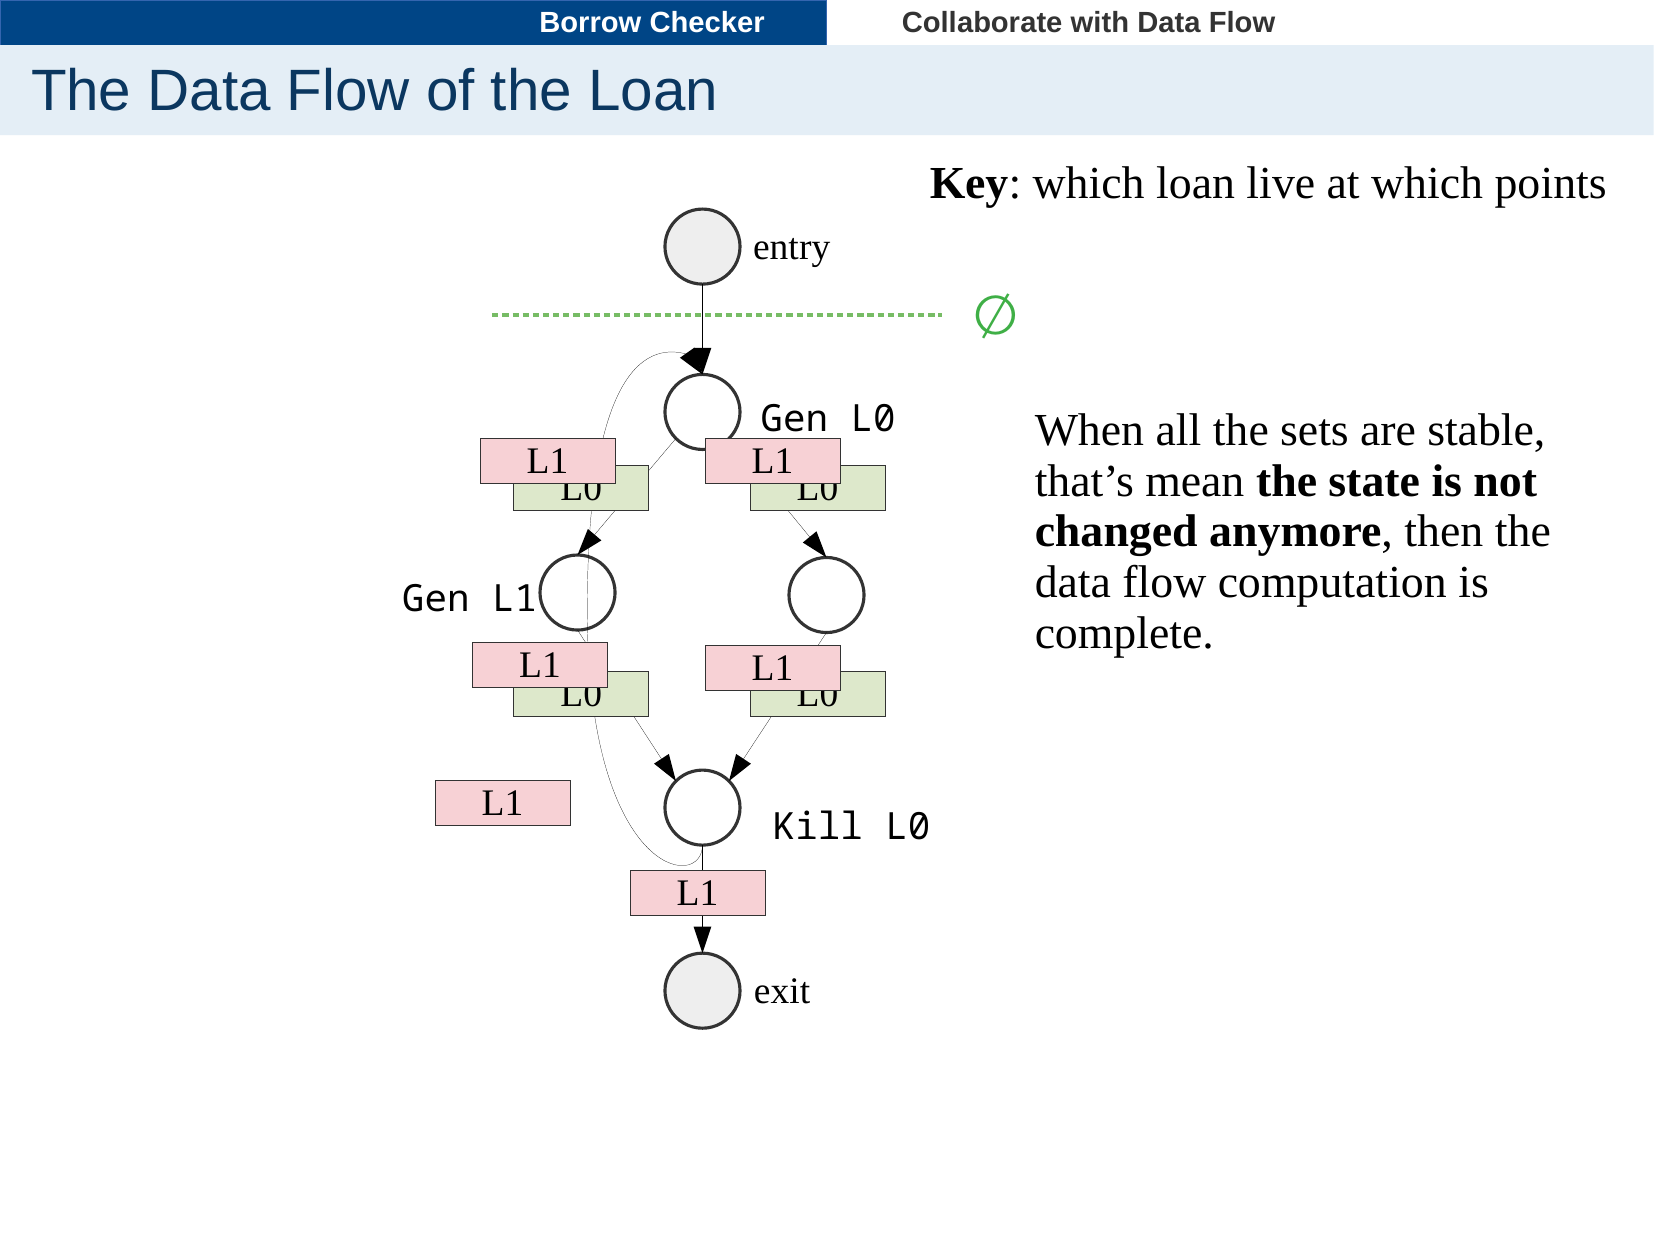

# Borrow Checker
	Collaborate with Data Flow
 The Data Flow of the Loan
Key: which loan live at which points
		 entry
∅
Gen L0
When all the sets are stable, that’s mean the state is not changed anymore, then the data flow computation is complete.
L1
L1
L1
L0
L0
Gen L1
L1
L1
L0
L0
L1
Kill L0
L1
		 exit
35